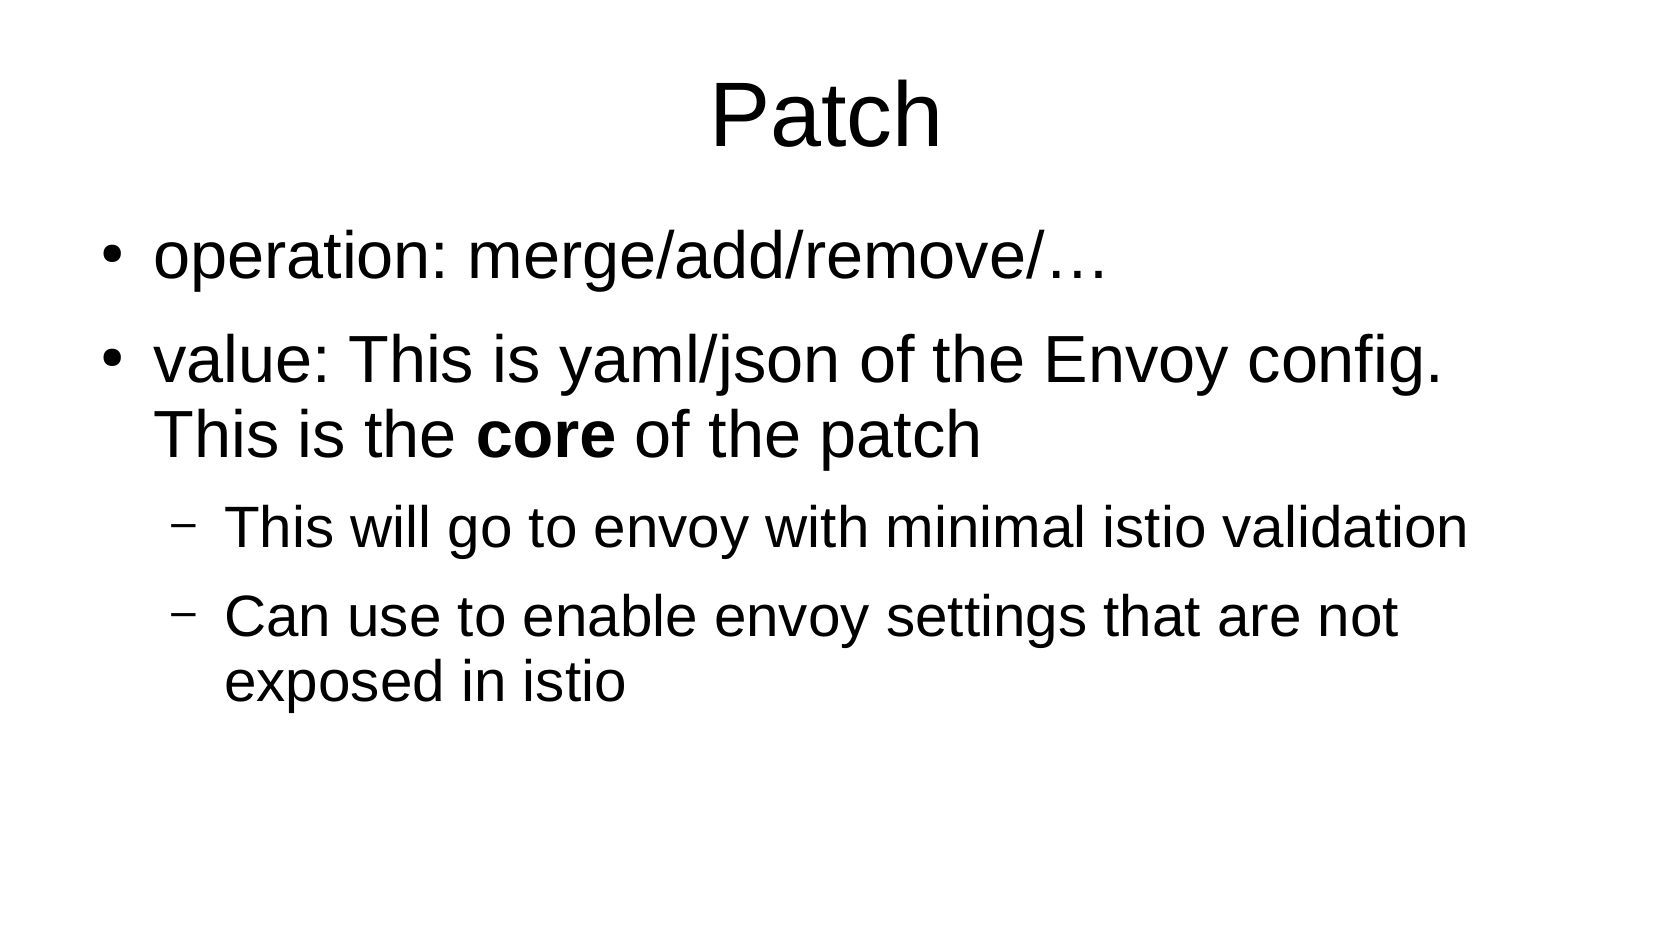

# Patch
operation: merge/add/remove/…
value: This is yaml/json of the Envoy config. This is the core of the patch
This will go to envoy with minimal istio validation
Can use to enable envoy settings that are not exposed in istio